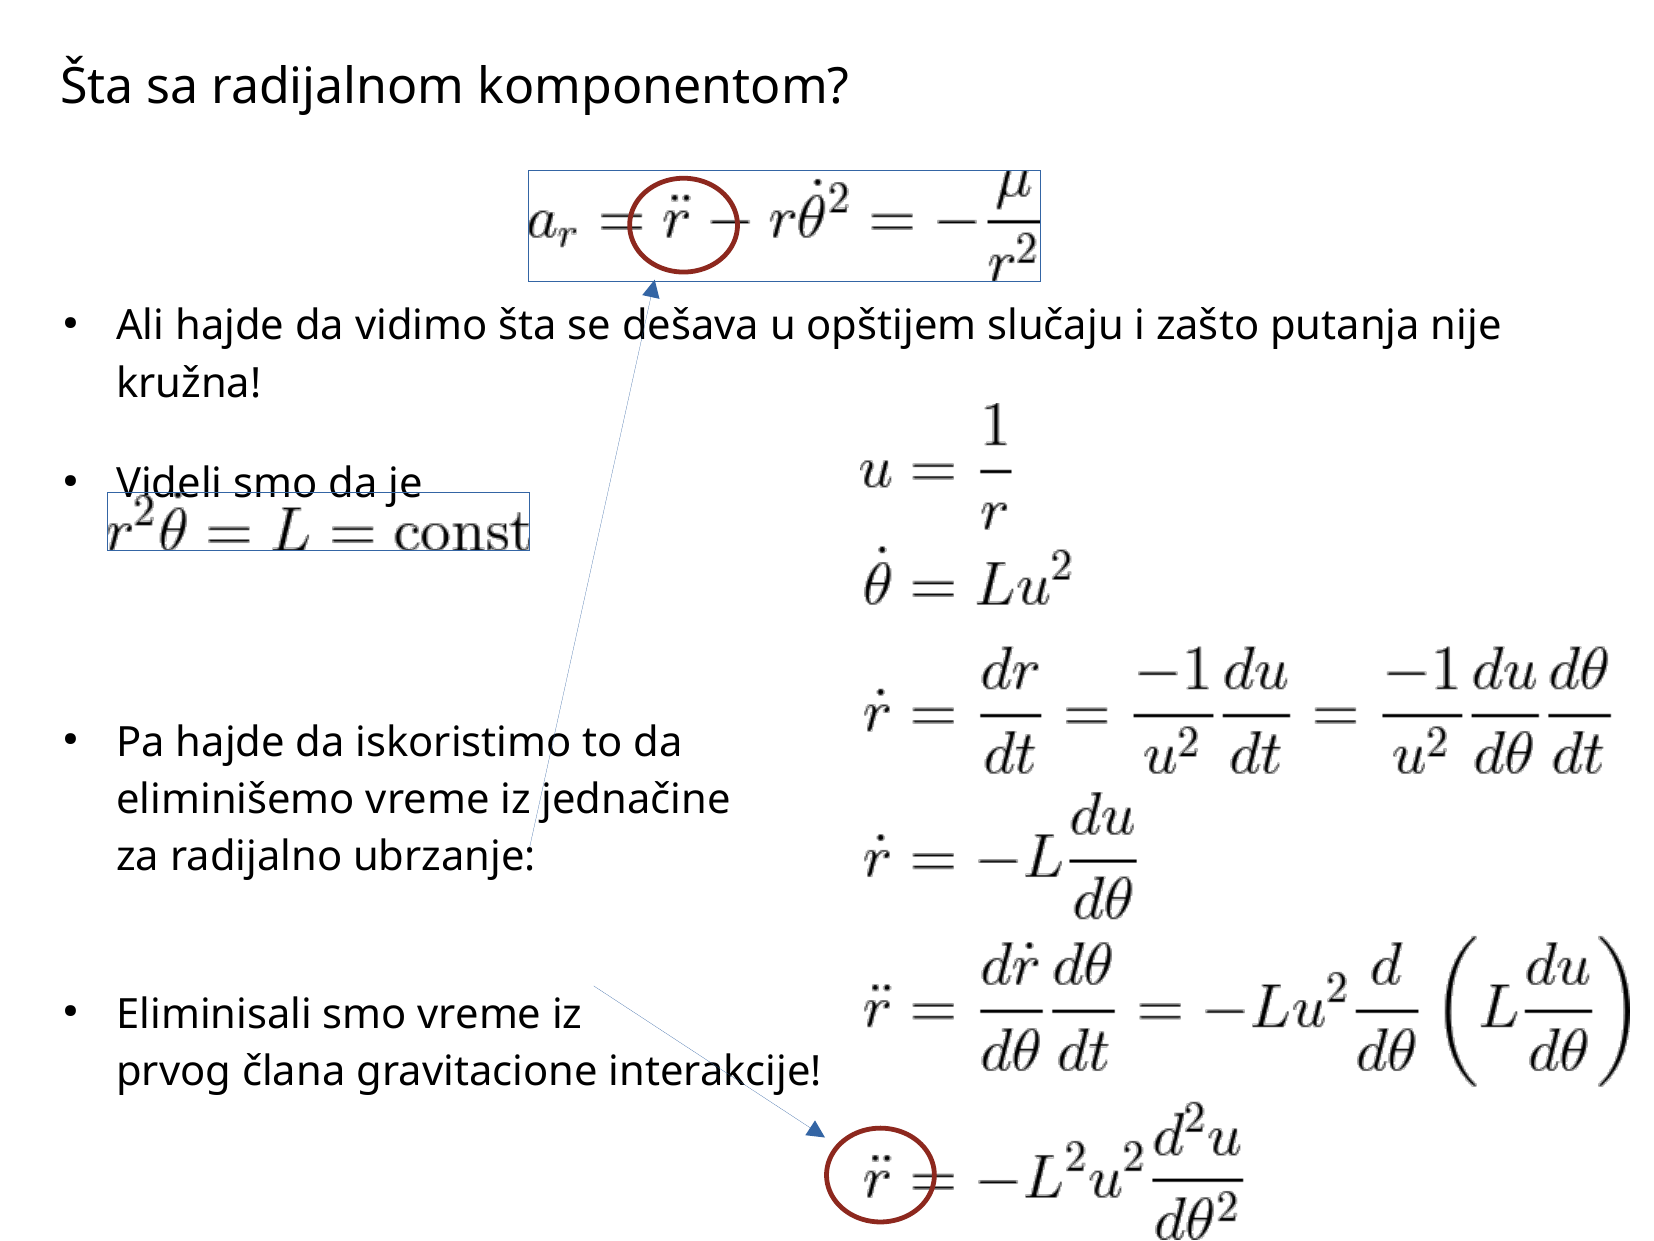

# Šta sa radijalnom komponentom?
Ali hajde da vidimo šta se dešava u opštijem slučaju i zašto putanja nije kružna!
Videli smo da je
Pa hajde da iskoristimo to da
eliminišemo vreme iz jednačine
za radijalno ubrzanje:
Eliminisali smo vreme iz
prvog člana gravitacione interakcije!